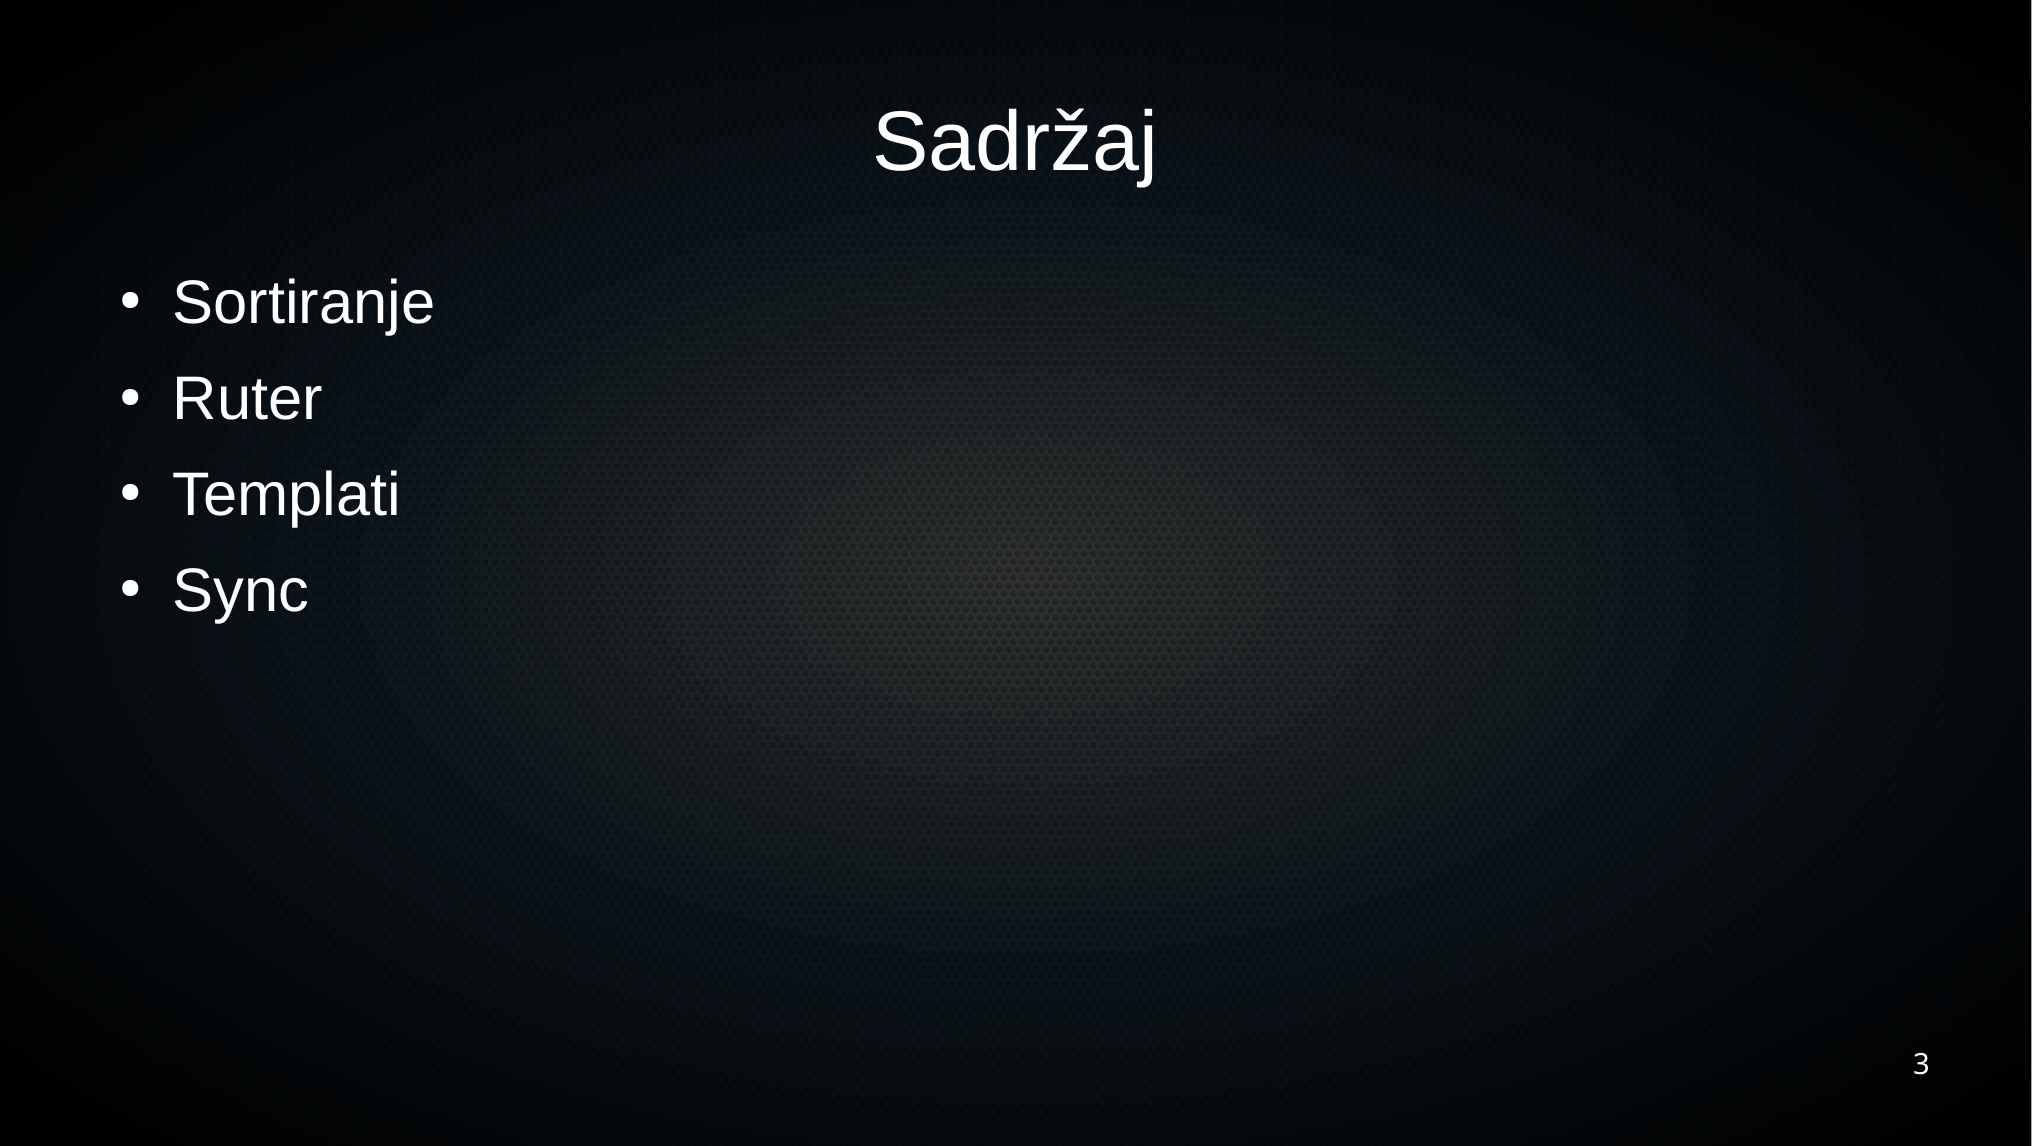

# Sadržaj
Sortiranje
Ruter
Templati
Sync
3